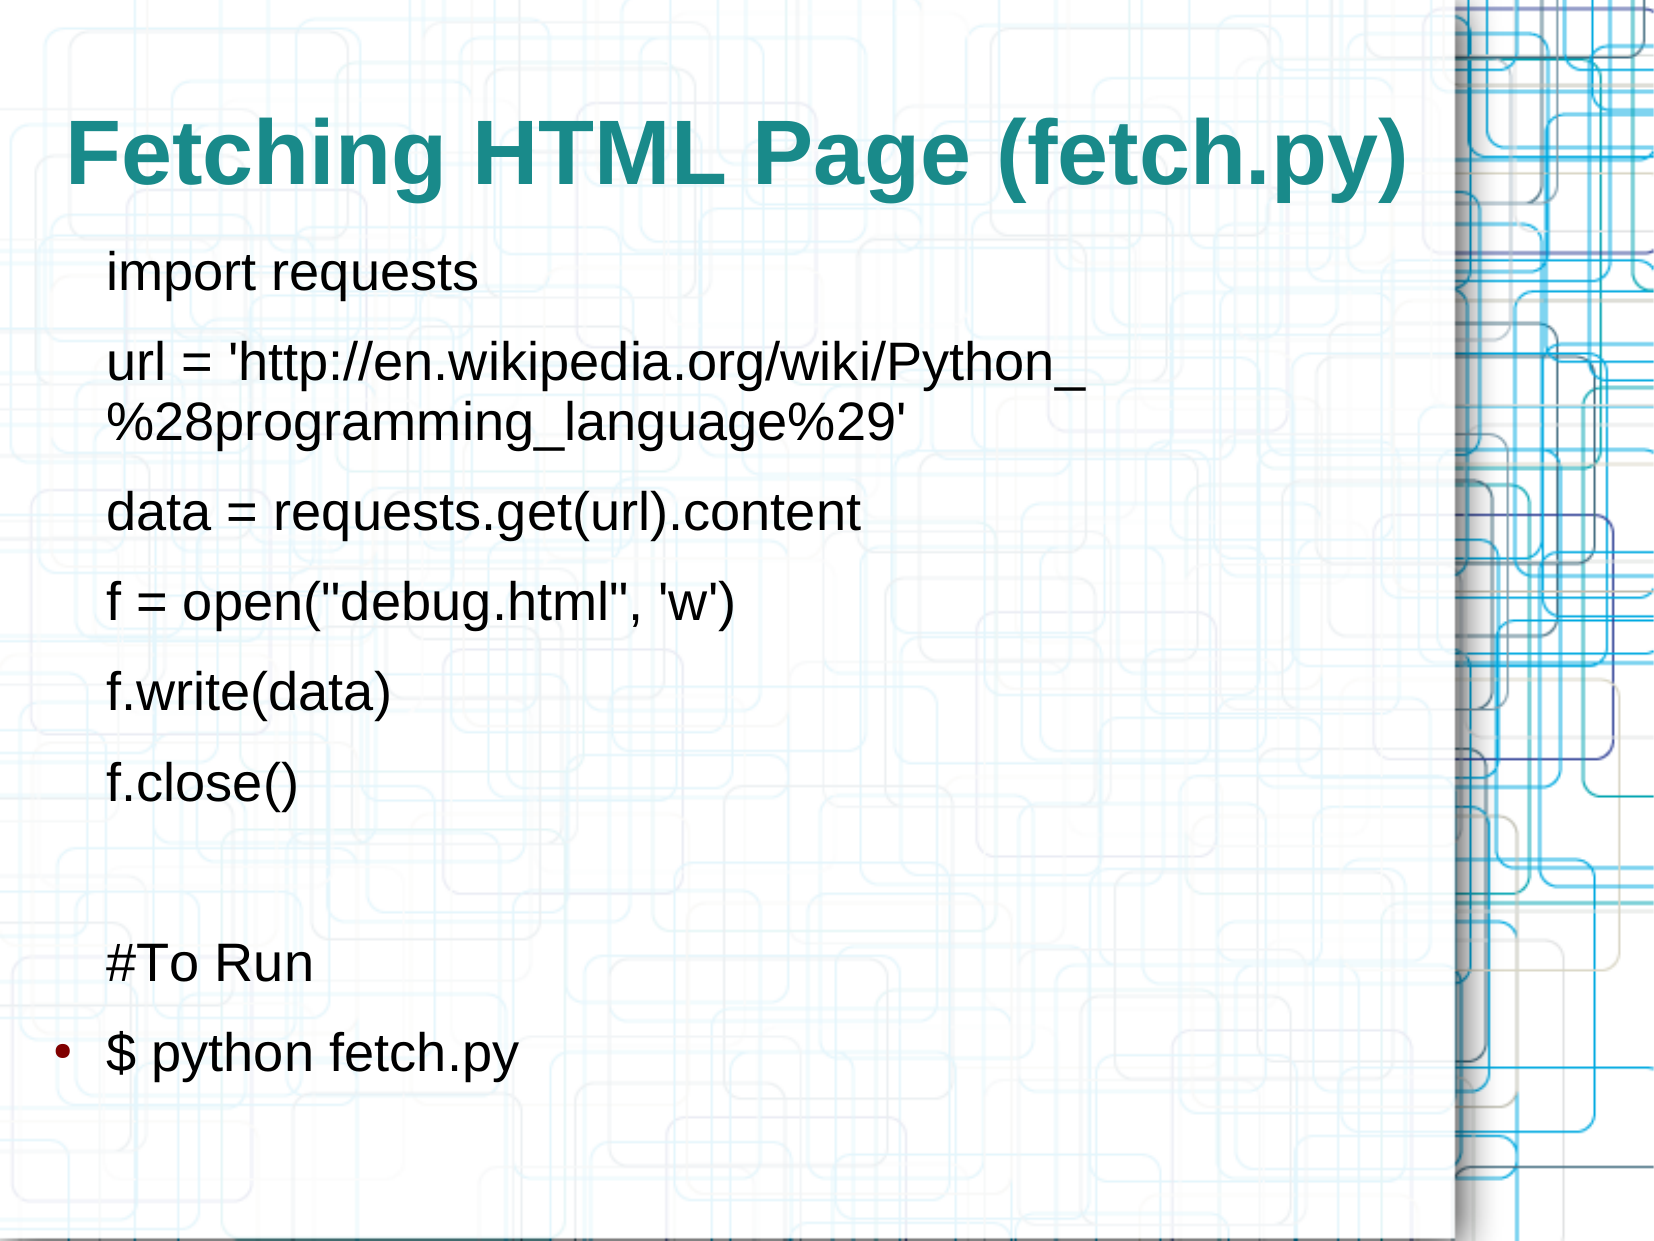

# Fetching HTML Page (fetch.py)
import requests
url = 'http://en.wikipedia.org/wiki/Python_%28programming_language%29'
data = requests.get(url).content
f = open("debug.html", 'w')
f.write(data)
f.close()
#To Run
$ python fetch.py